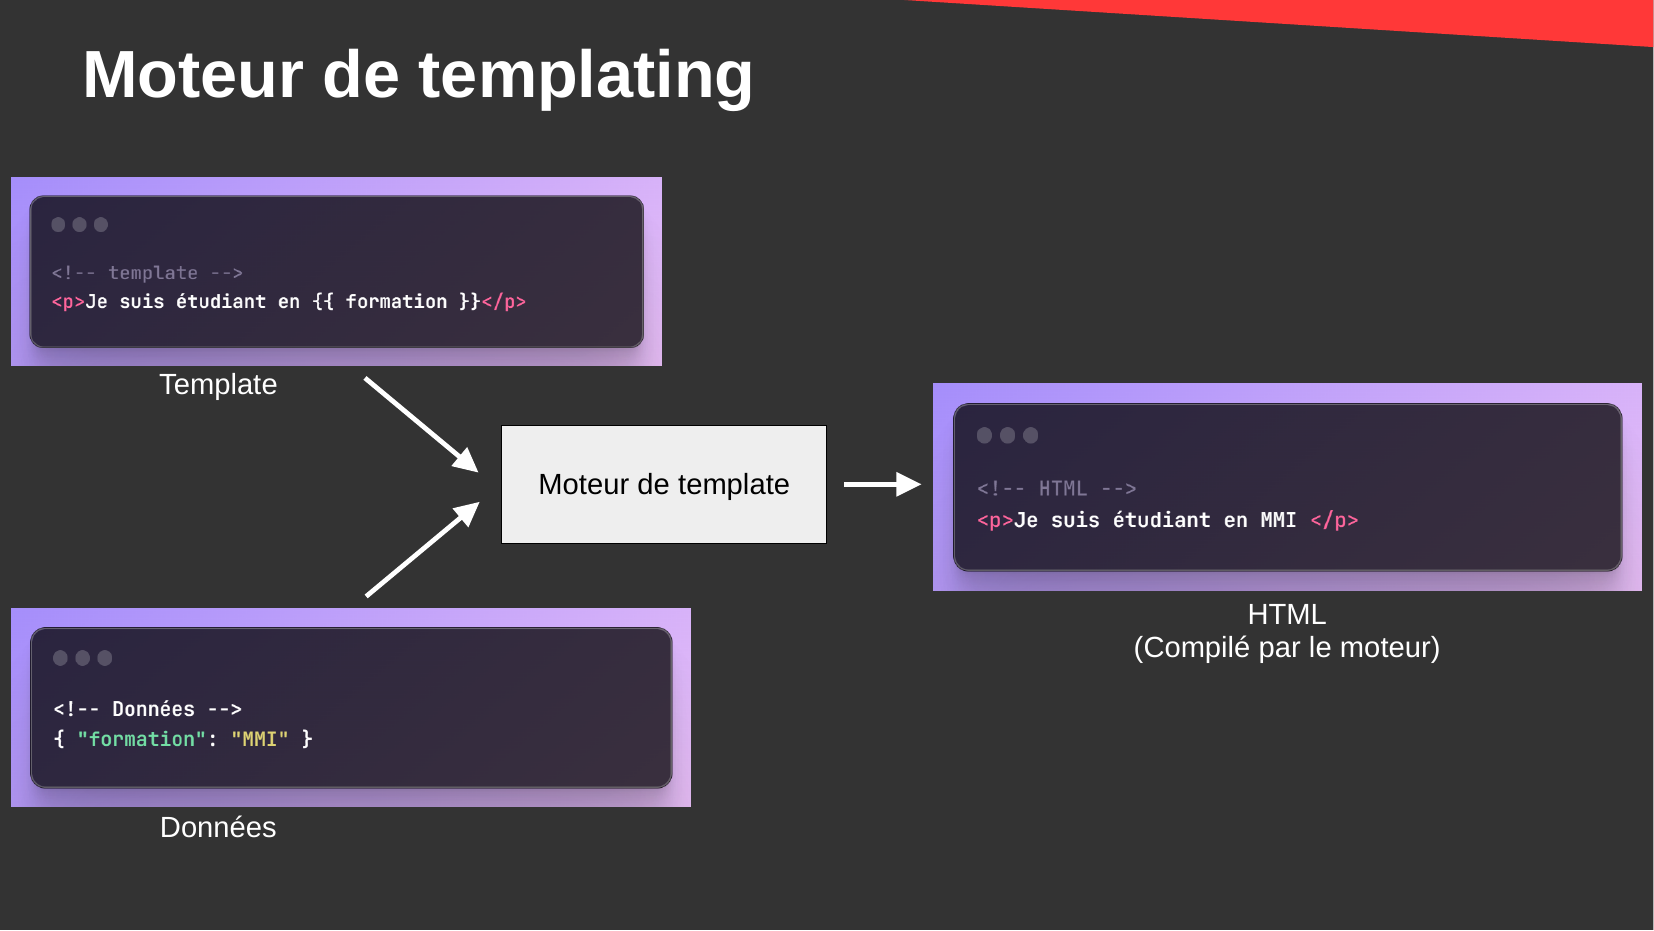

# Moteur de templating
Template
Moteur de template
HTML
(Compilé par le moteur)
Données